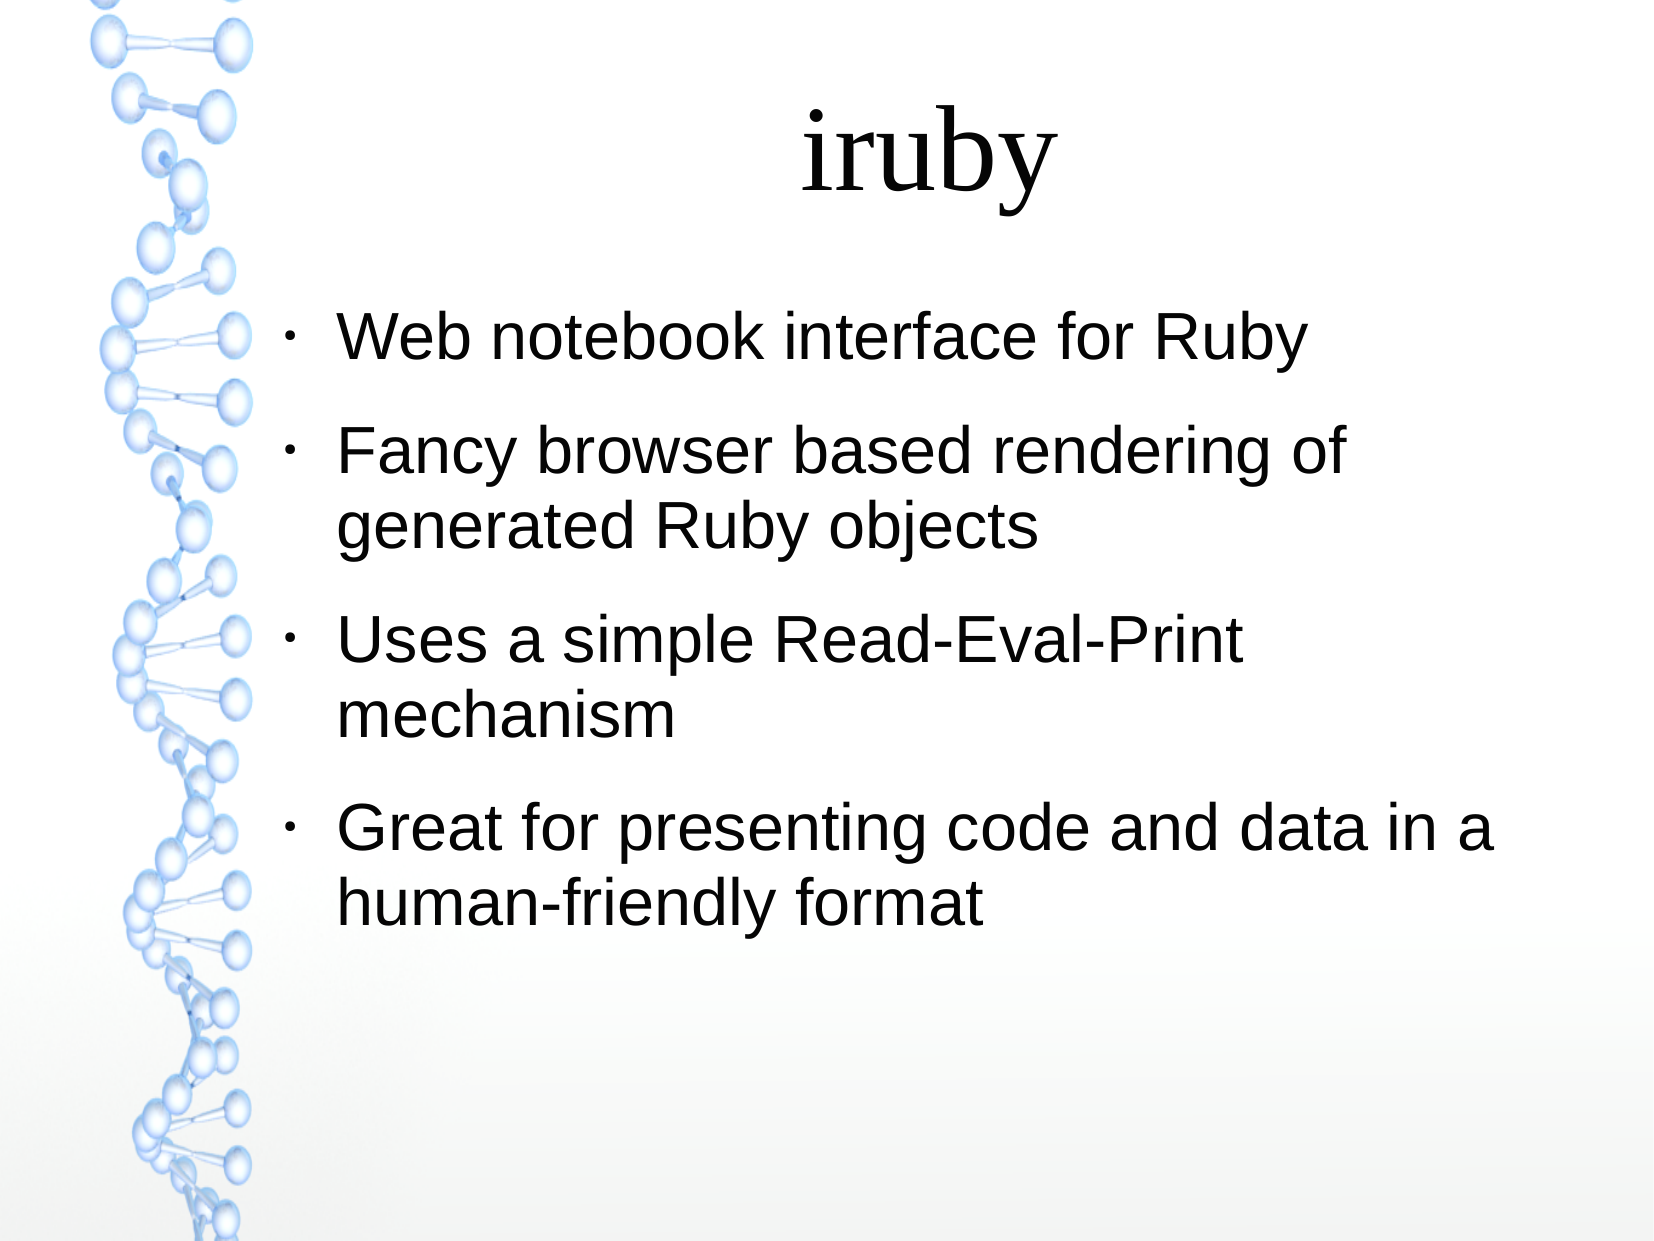

# iruby
Web notebook interface for Ruby
Fancy browser based rendering of generated Ruby objects
Uses a simple Read-Eval-Print mechanism
Great for presenting code and data in a human-friendly format